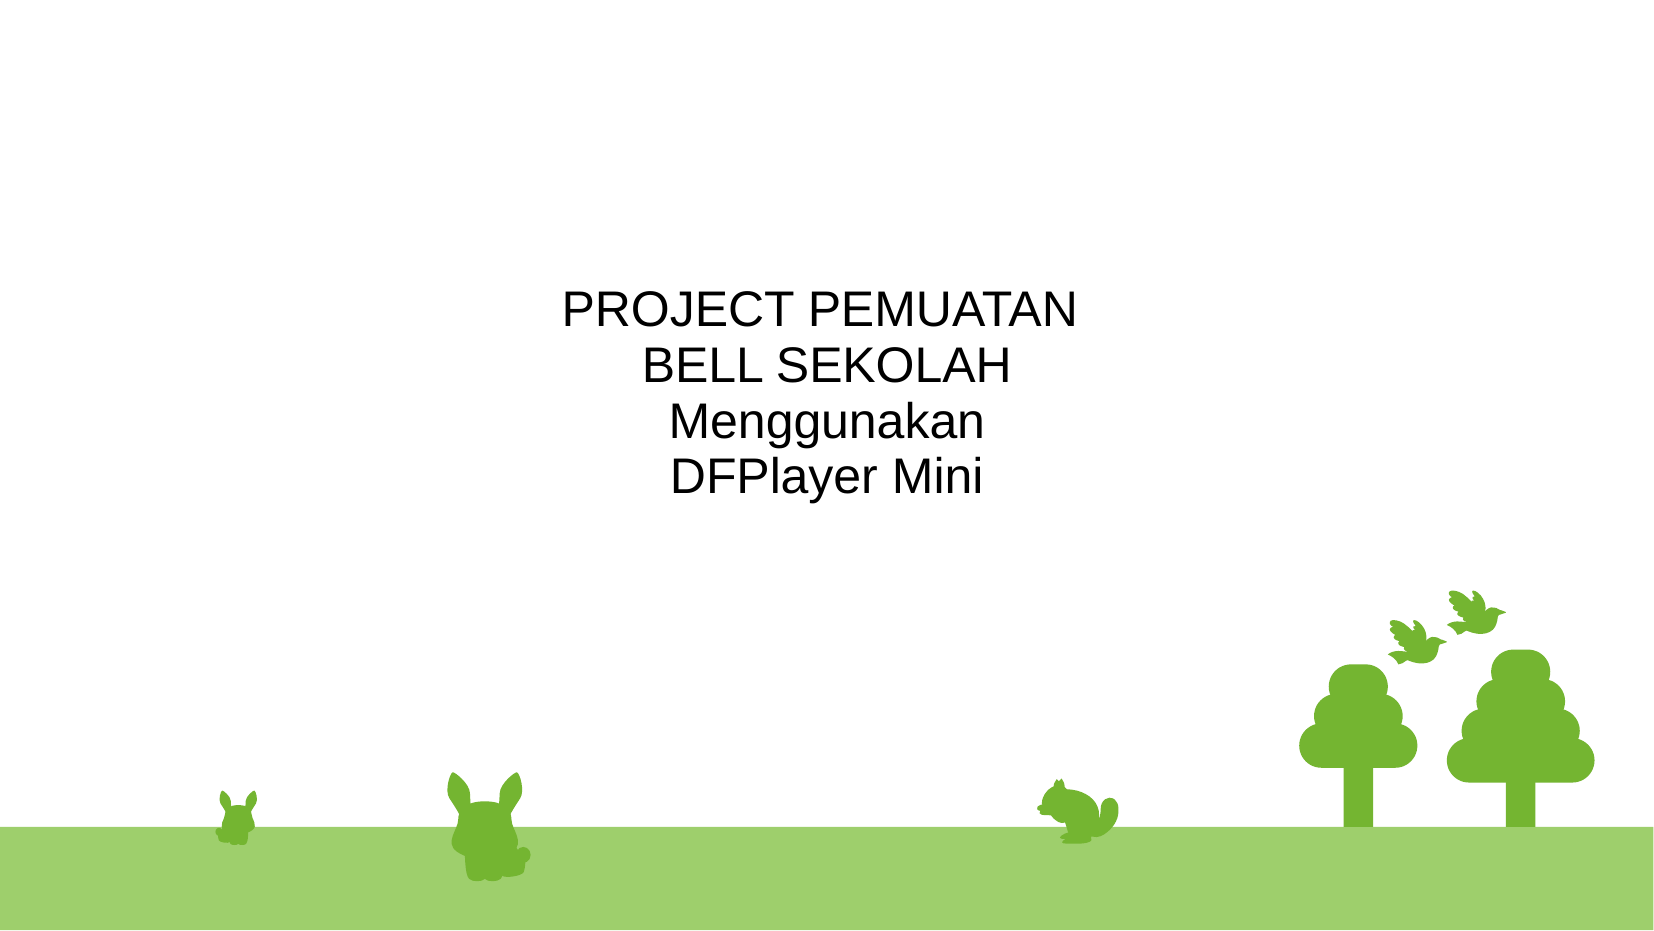

#
PROJECT PEMUATAN
BELL SEKOLAH
Menggunakan
DFPlayer Mini